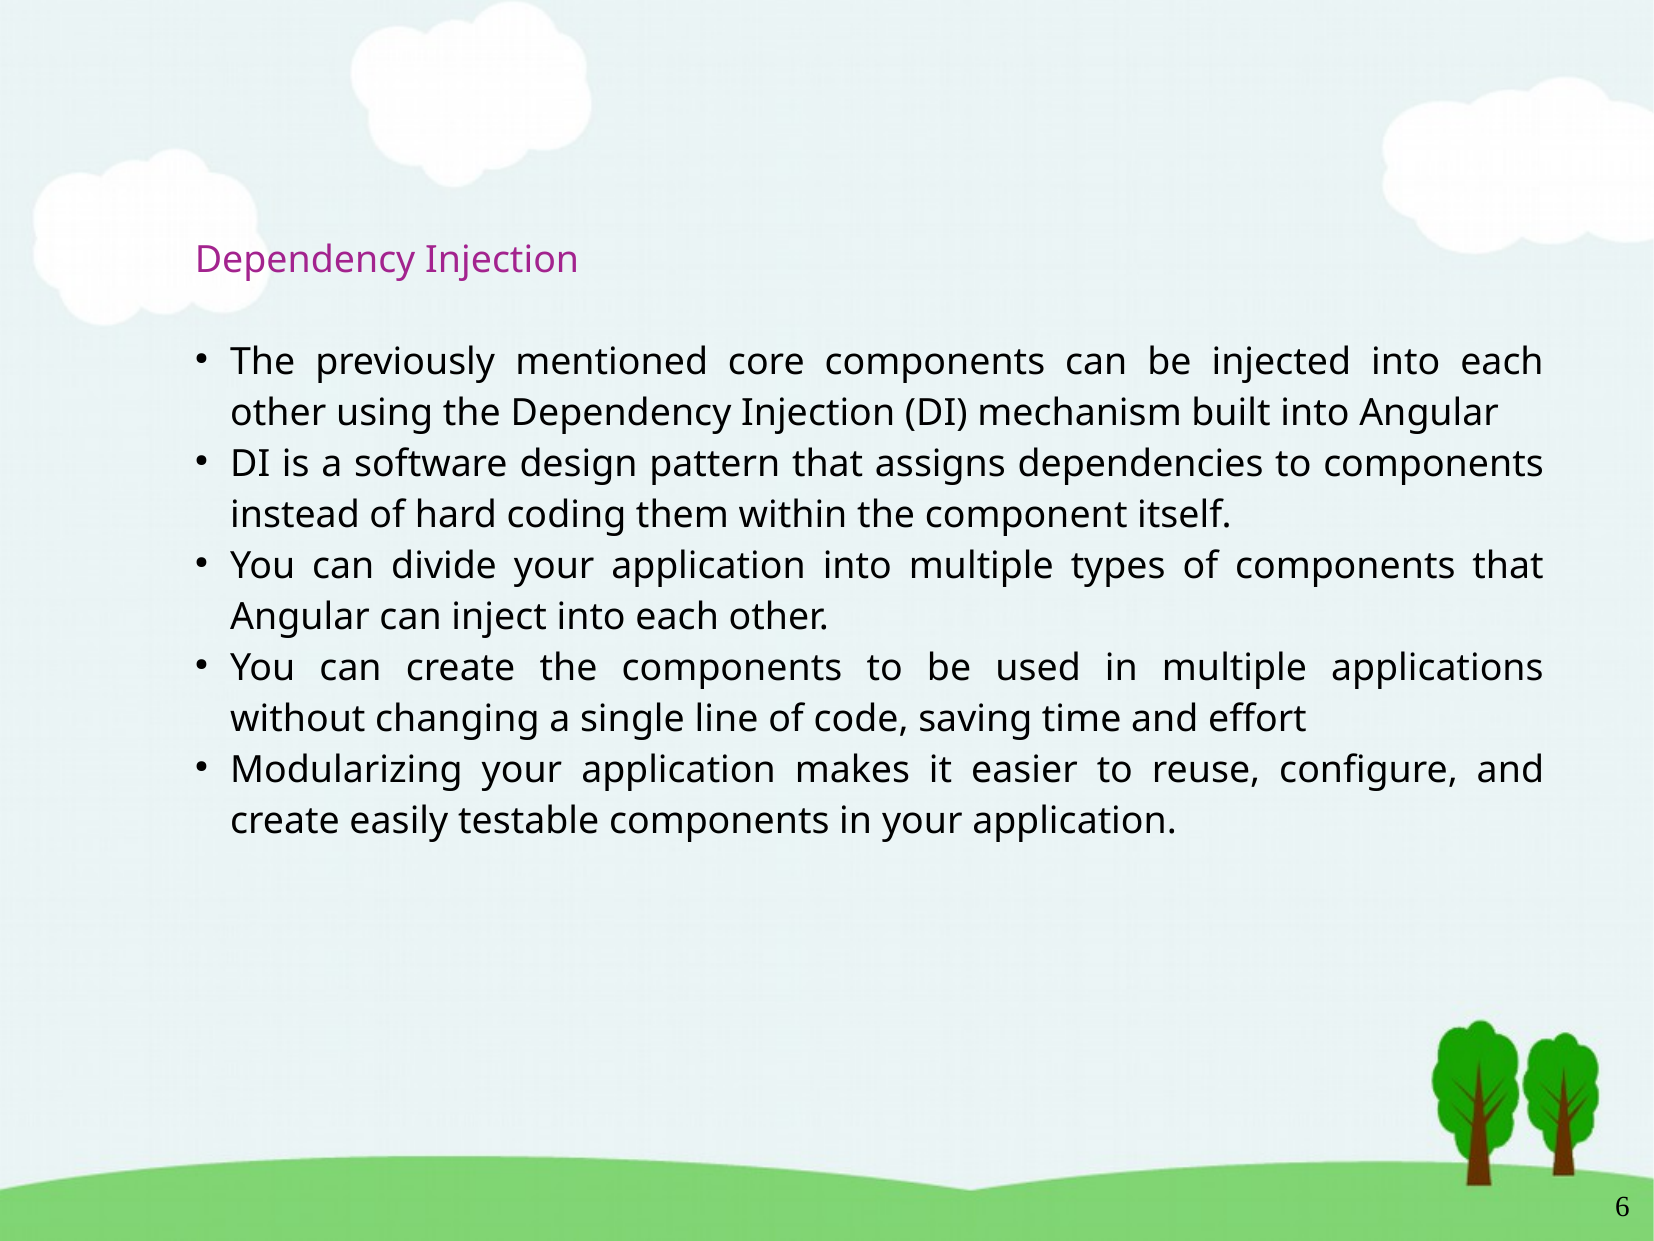

Dependency Injection
The previously mentioned core components can be injected into each other using the Dependency Injection (DI) mechanism built into Angular
DI is a software design pattern that assigns dependencies to components instead of hard coding them within the component itself.
You can divide your application into multiple types of components that Angular can inject into each other.
You can create the components to be used in multiple applications without changing a single line of code, saving time and effort
Modularizing your application makes it easier to reuse, configure, and create easily testable components in your application.
6